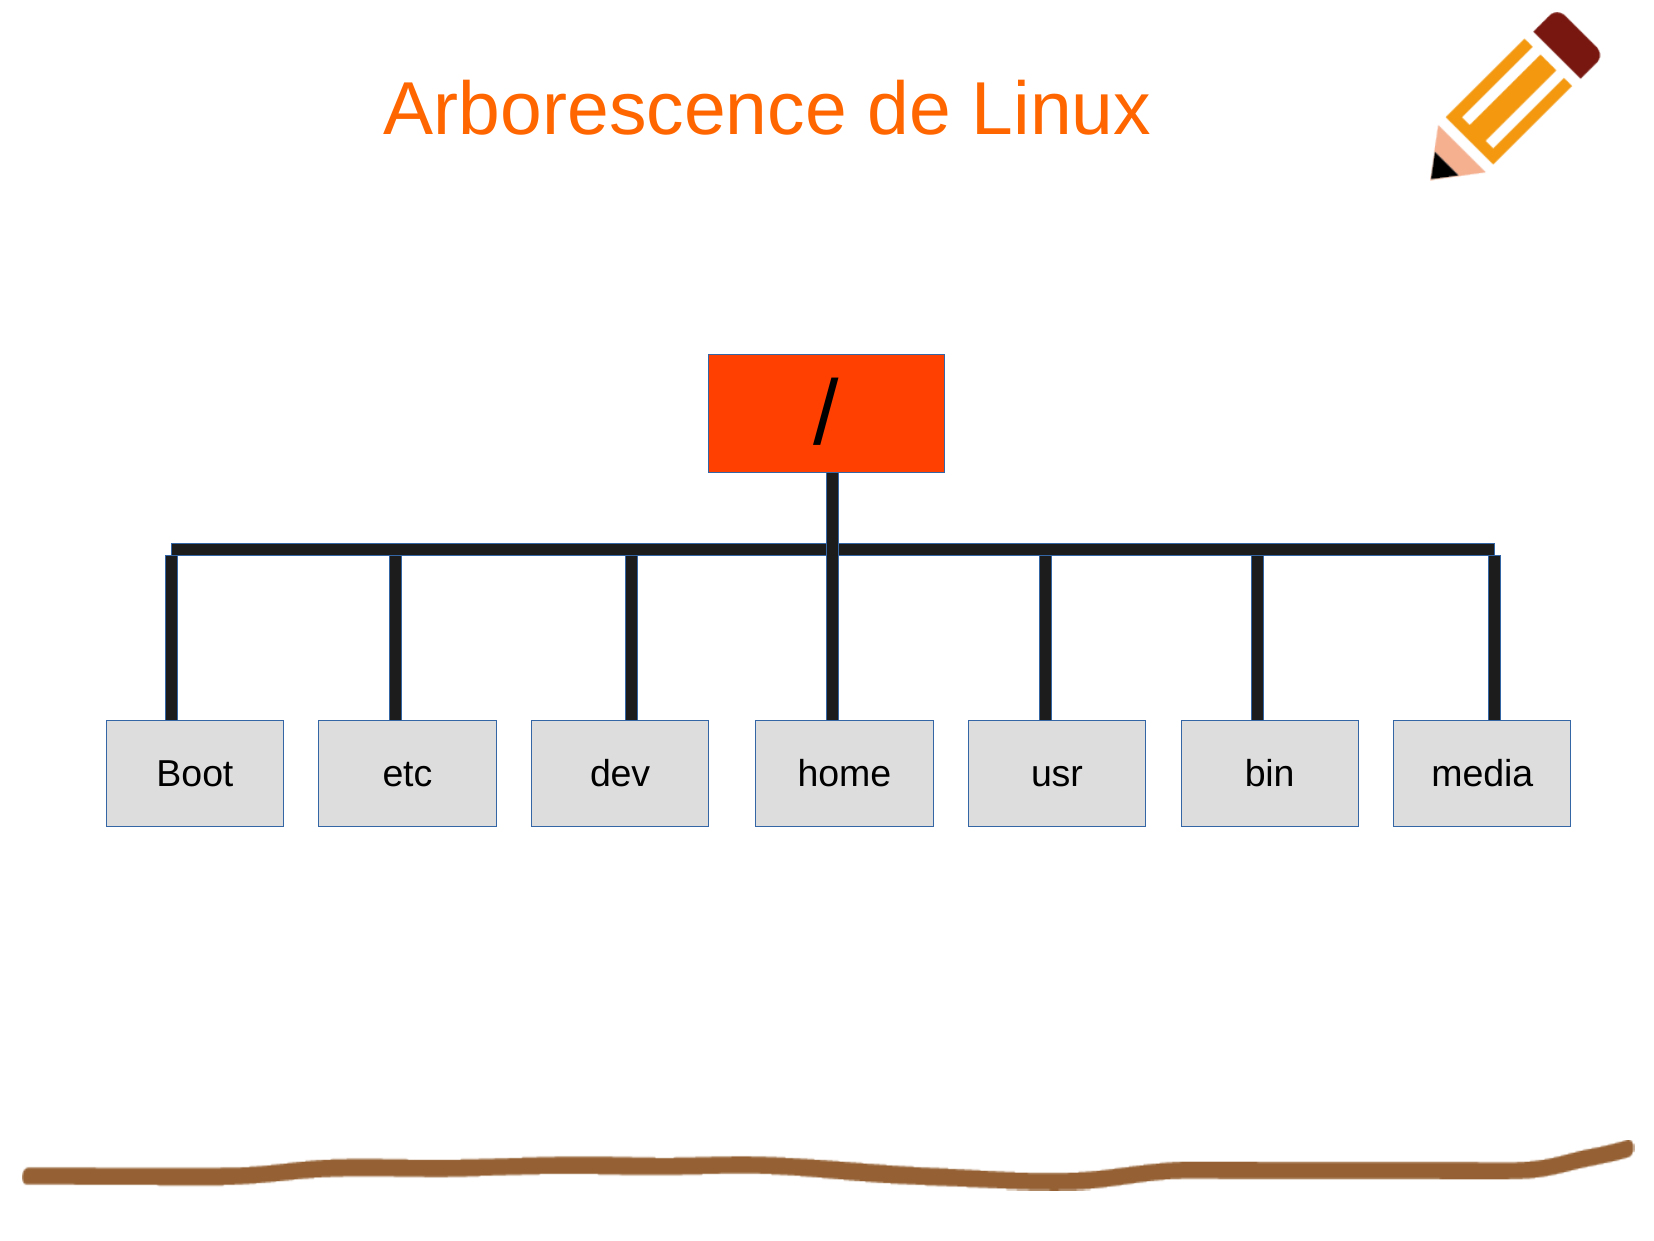

# Arborescence de Linux
/
Boot
etc
dev
home
usr
bin
media